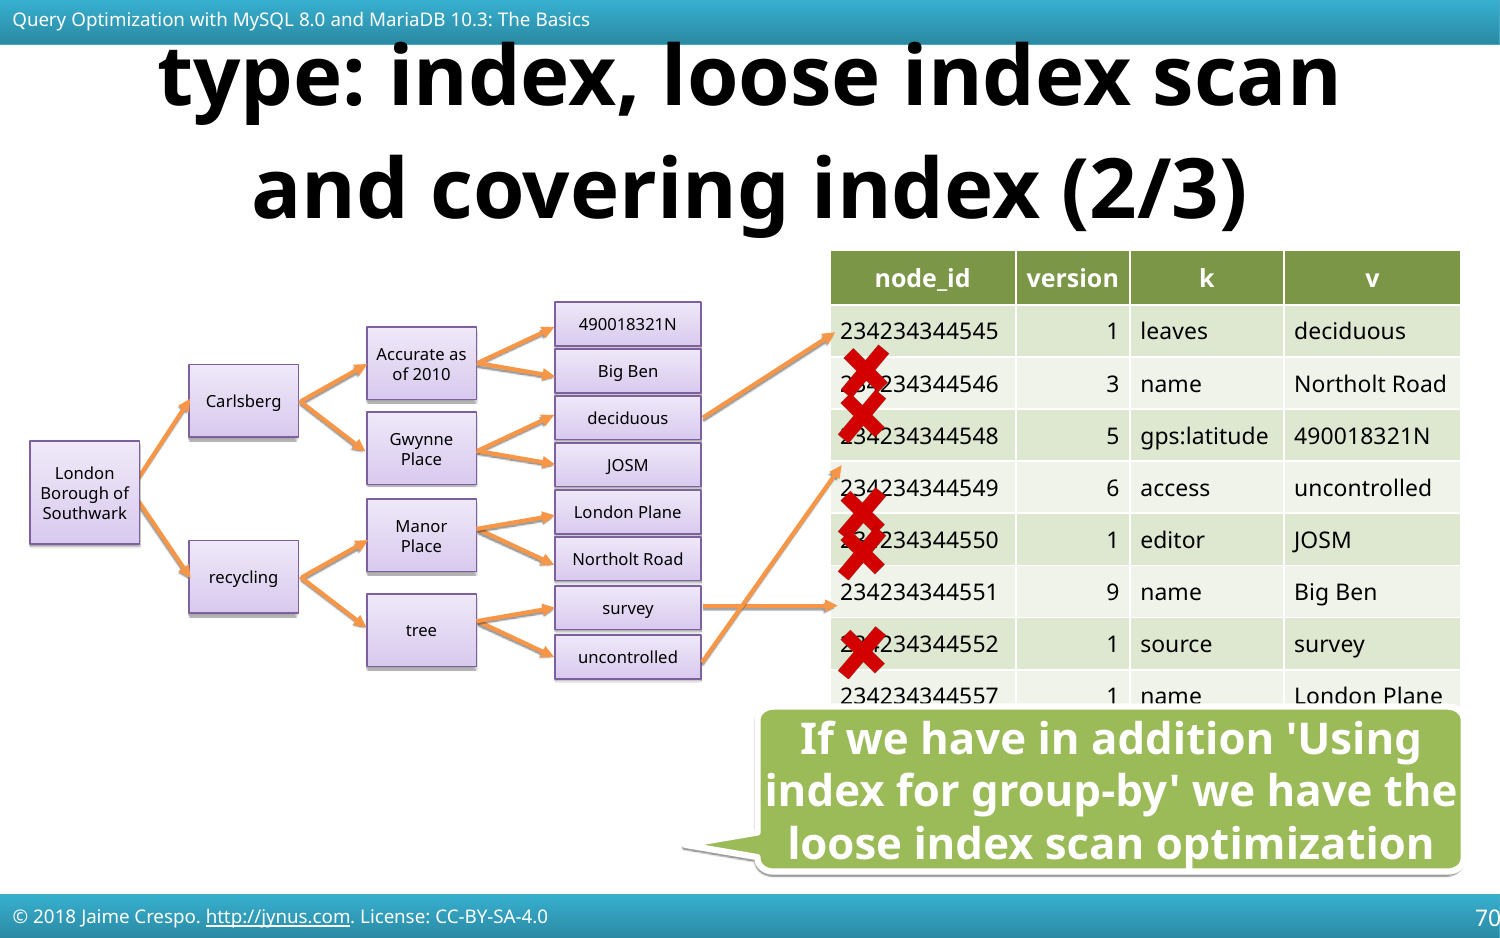

# type: index, loose index scan and covering index (2/3)
| node\_id | version | k | v |
| --- | --- | --- | --- |
| 234234344545 | 1 | leaves | deciduous |
| 234234344546 | 3 | name | Northolt Road |
| 234234344548 | 5 | gps:latitude | 490018321N |
| 234234344549 | 6 | access | uncontrolled |
| 234234344550 | 1 | editor | JOSM |
| 234234344551 | 9 | name | Big Ben |
| 234234344552 | 1 | source | survey |
| 234234344557 | 1 | name | London Plane |
490018321N
Accurate as of 2010
Big Ben
Carlsberg
deciduous
Gwynne Place
London Borough of Southwark
JOSM
London Plane
Manor Place
Northolt Road
recycling
survey
tree
uncontrolled
If we have in addition 'Using index for group-by' we have the loose index scan optimization